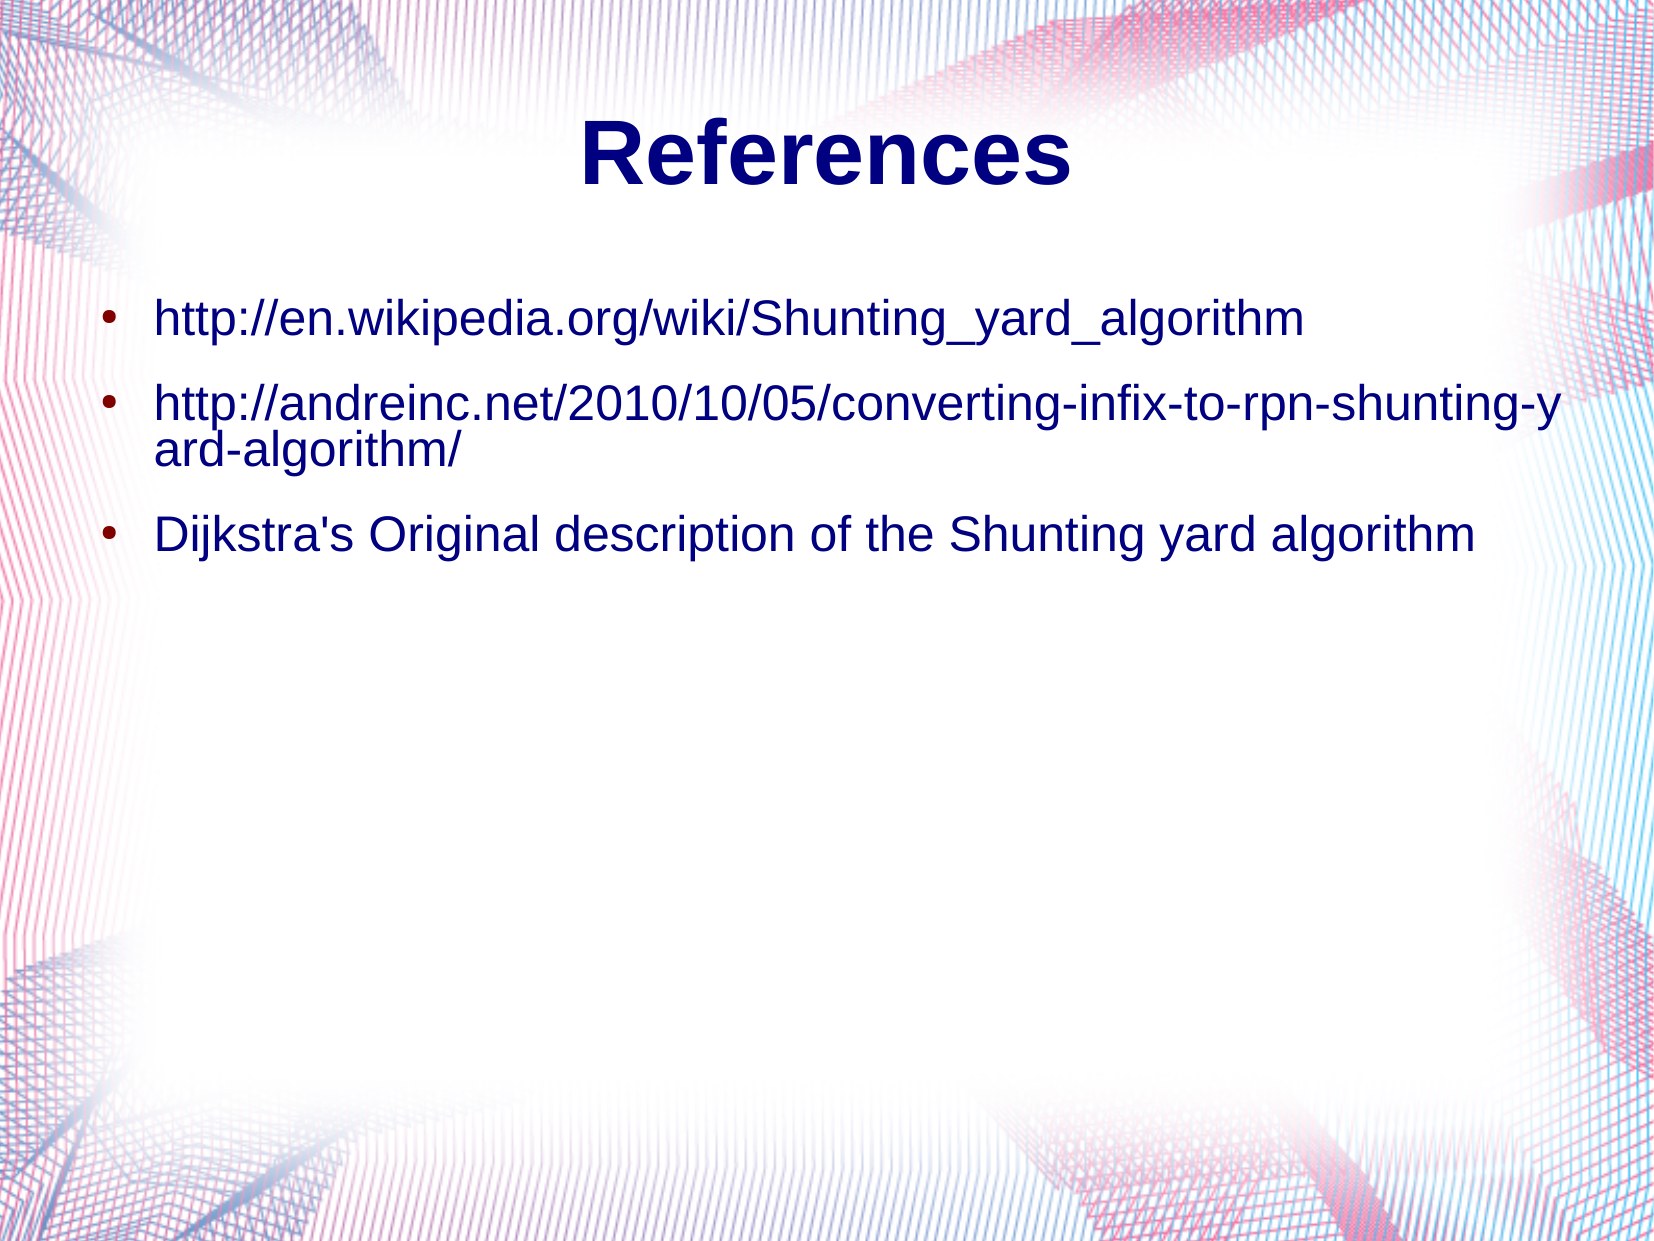

# References
http://en.wikipedia.org/wiki/Shunting_yard_algorithm
http://andreinc.net/2010/10/05/converting-infix-to-rpn-shunting-yard-algorithm/
Dijkstra's Original description of the Shunting yard algorithm